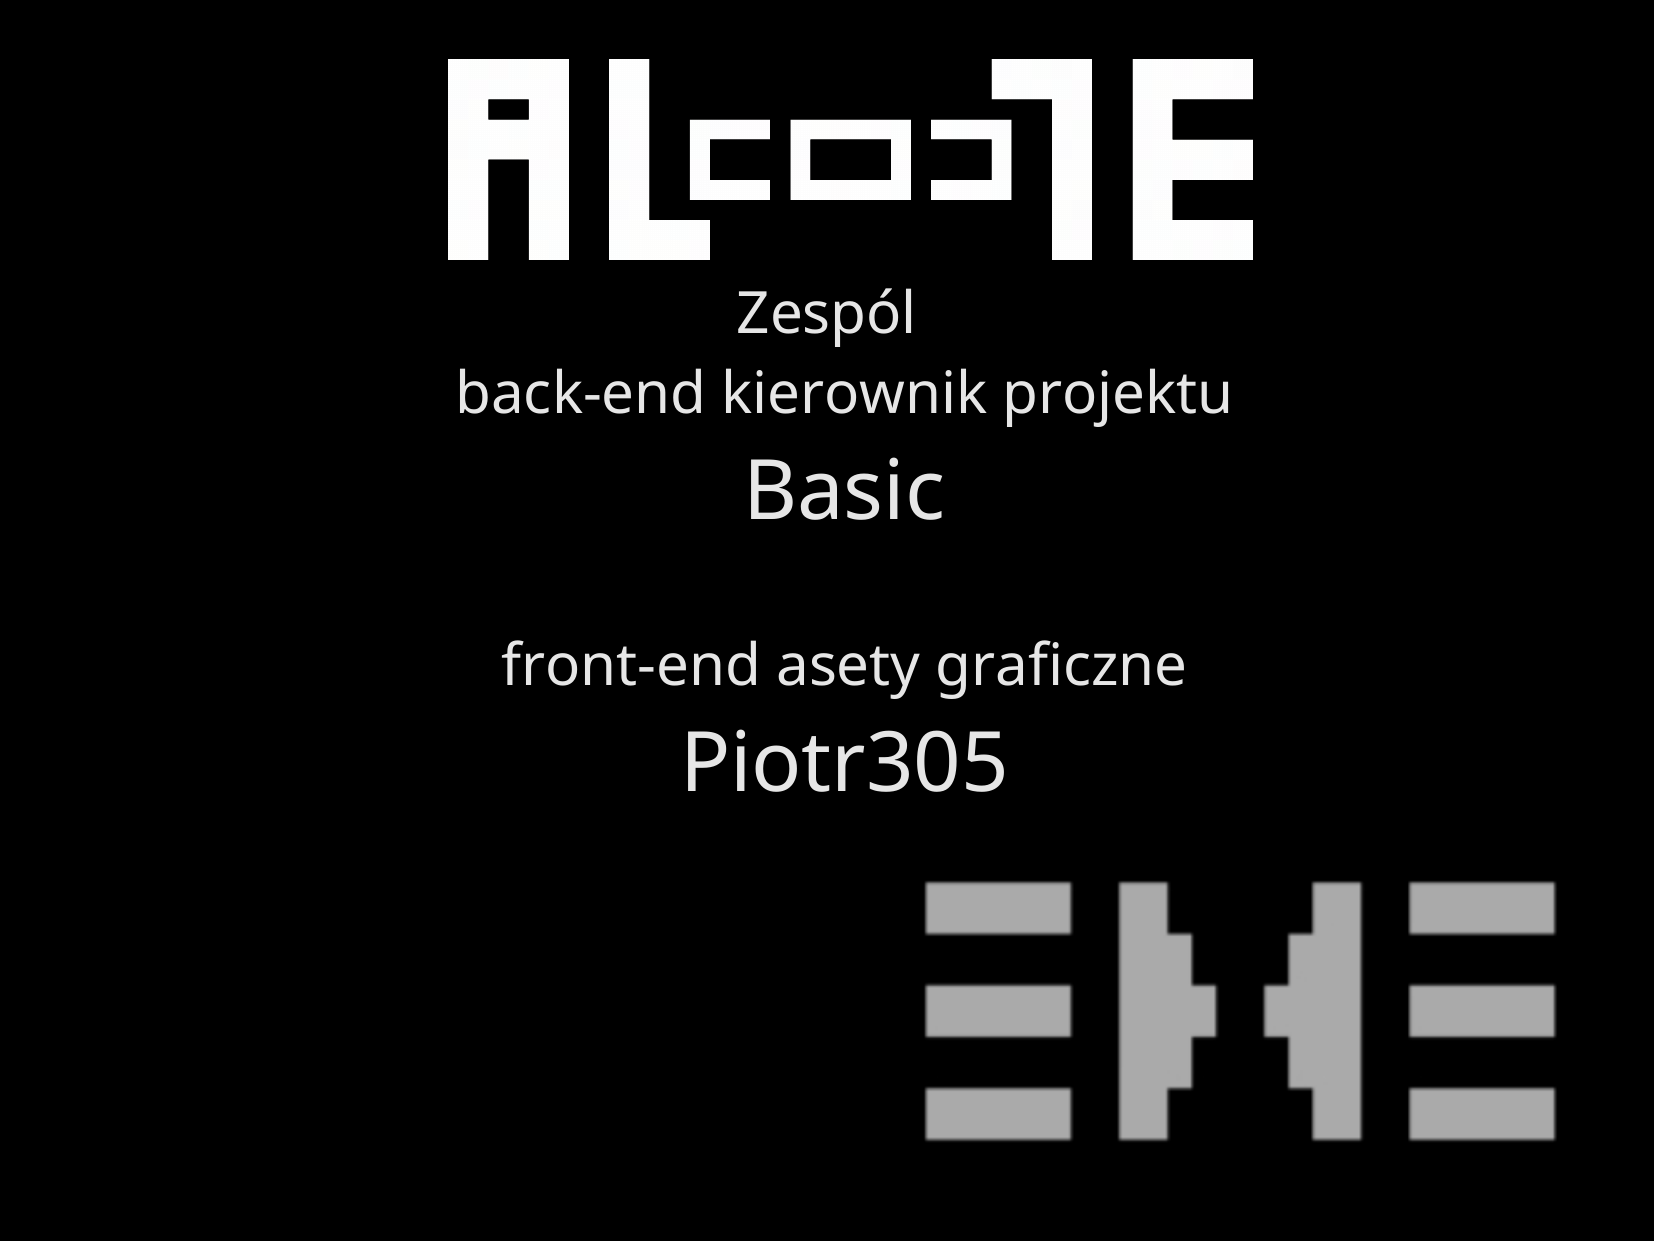

# Zespól back-end kierownik projektu Basic front-end asety graficzne Piotr305